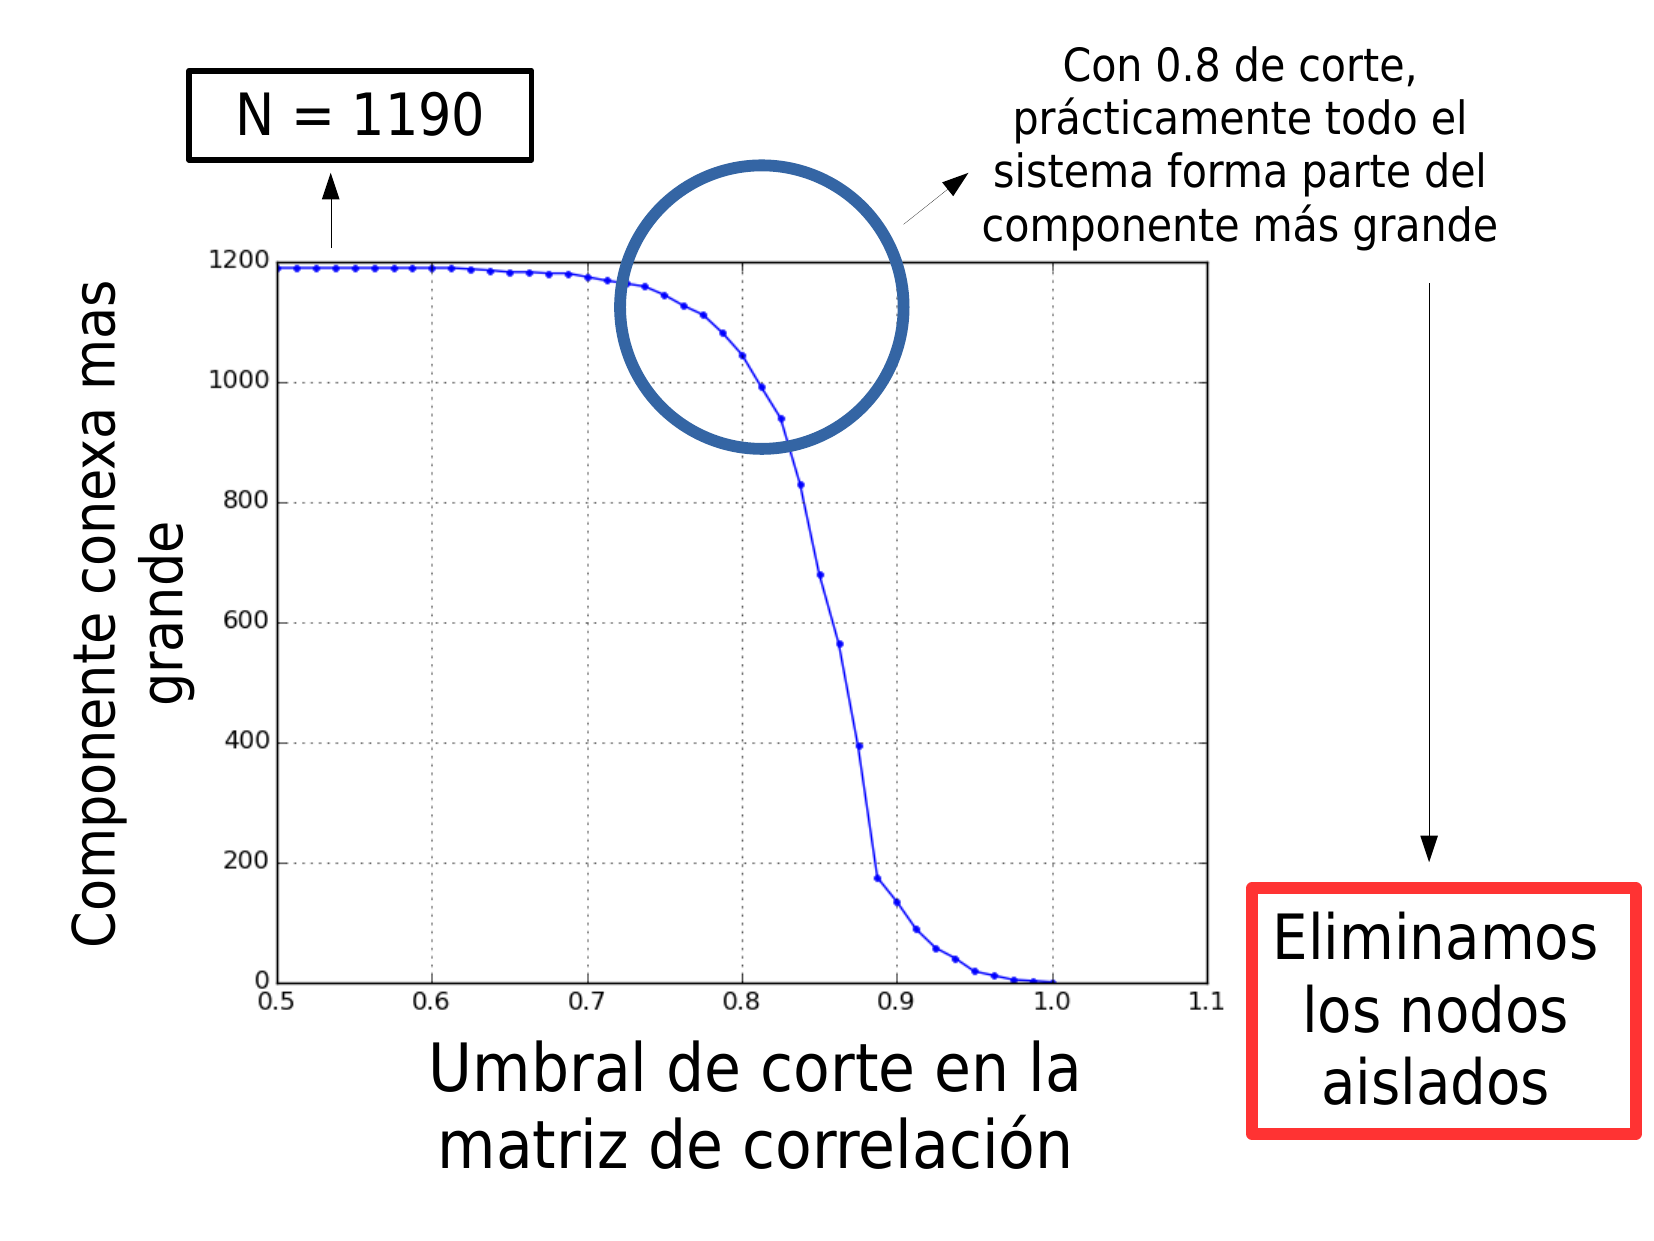

Con 0.8 de corte, prácticamente todo el sistema forma parte del componente más grande
N = 1190
Componente conexa mas grande
Eliminamos los nodos aislados
Umbral de corte en la matriz de correlación